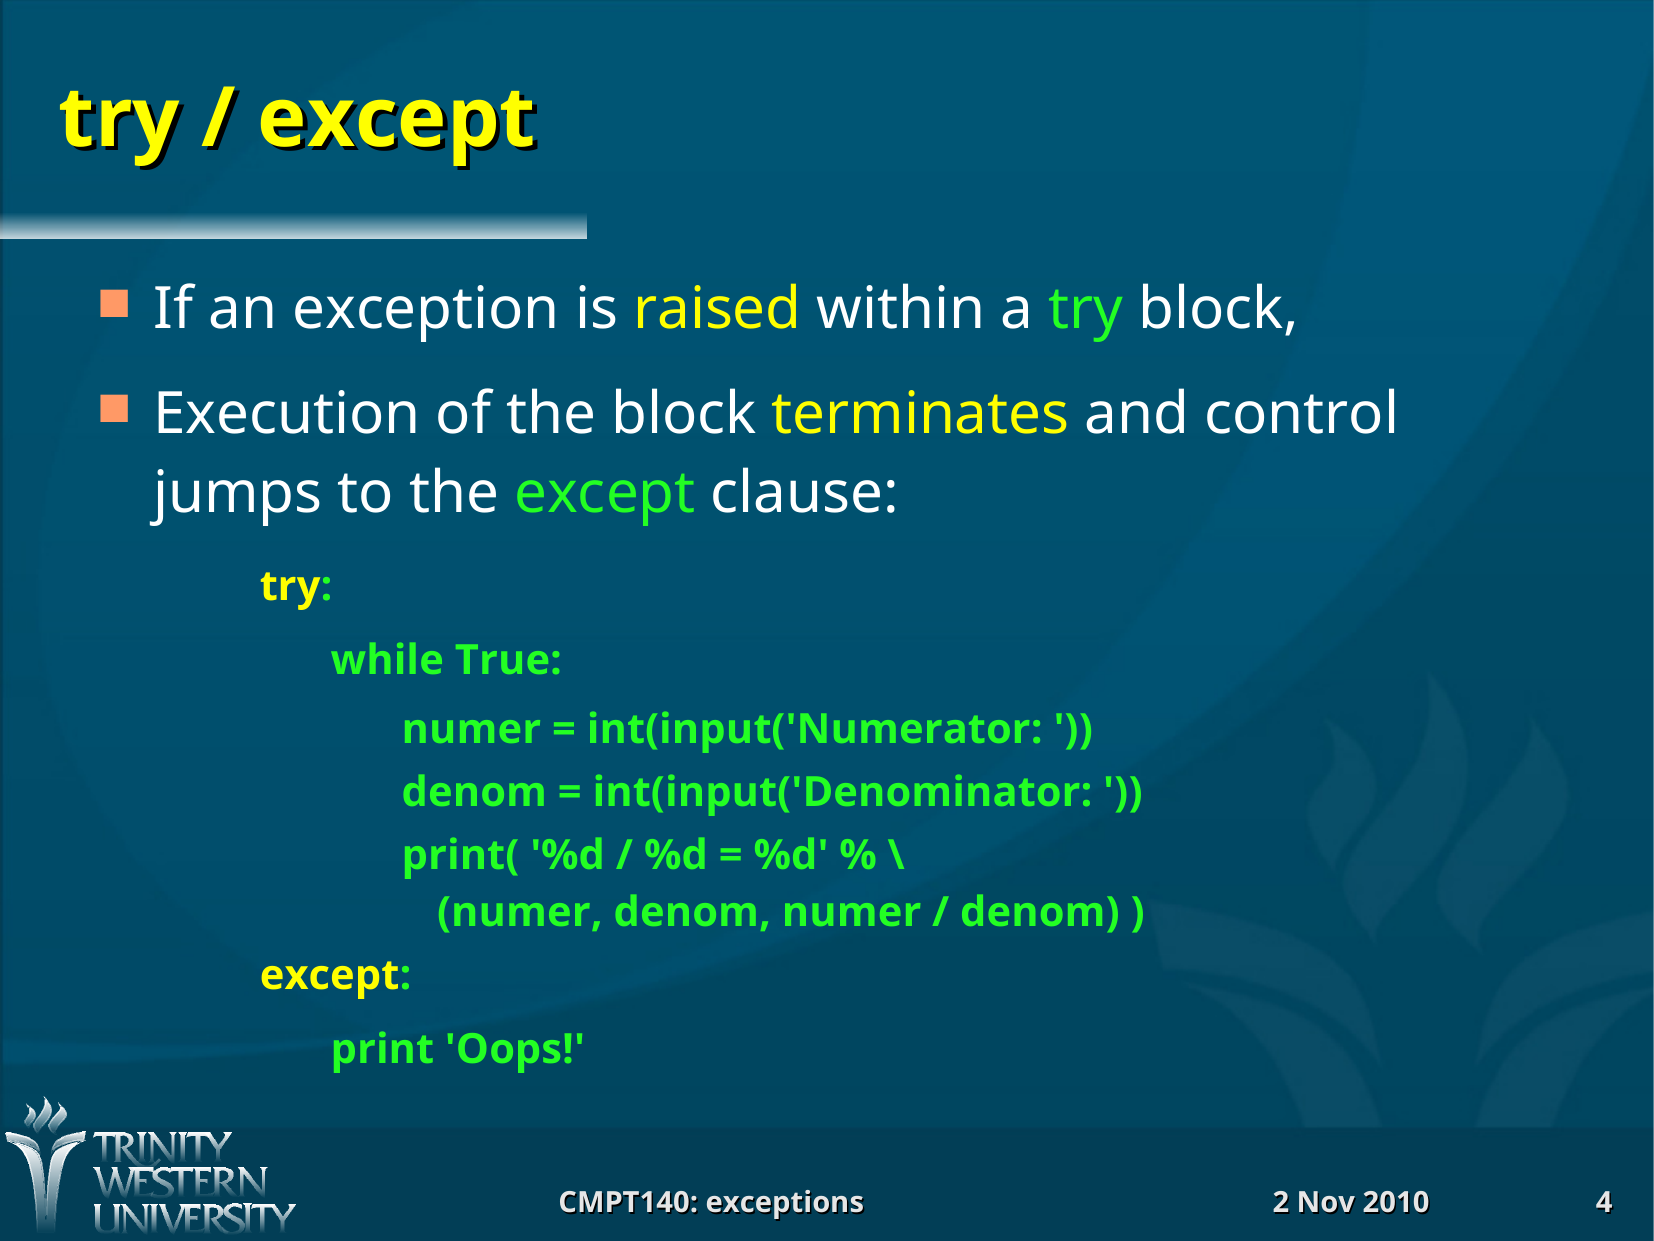

# try / except
If an exception is raised within a try block,
Execution of the block terminates and control jumps to the except clause:
try:
while True:
numer = int(input('Numerator: '))
denom = int(input('Denominator: '))
print( '%d / %d = %d' % \
(numer, denom, numer / denom) )
except:
print 'Oops!'
CMPT140: exceptions
2 Nov 2010
4